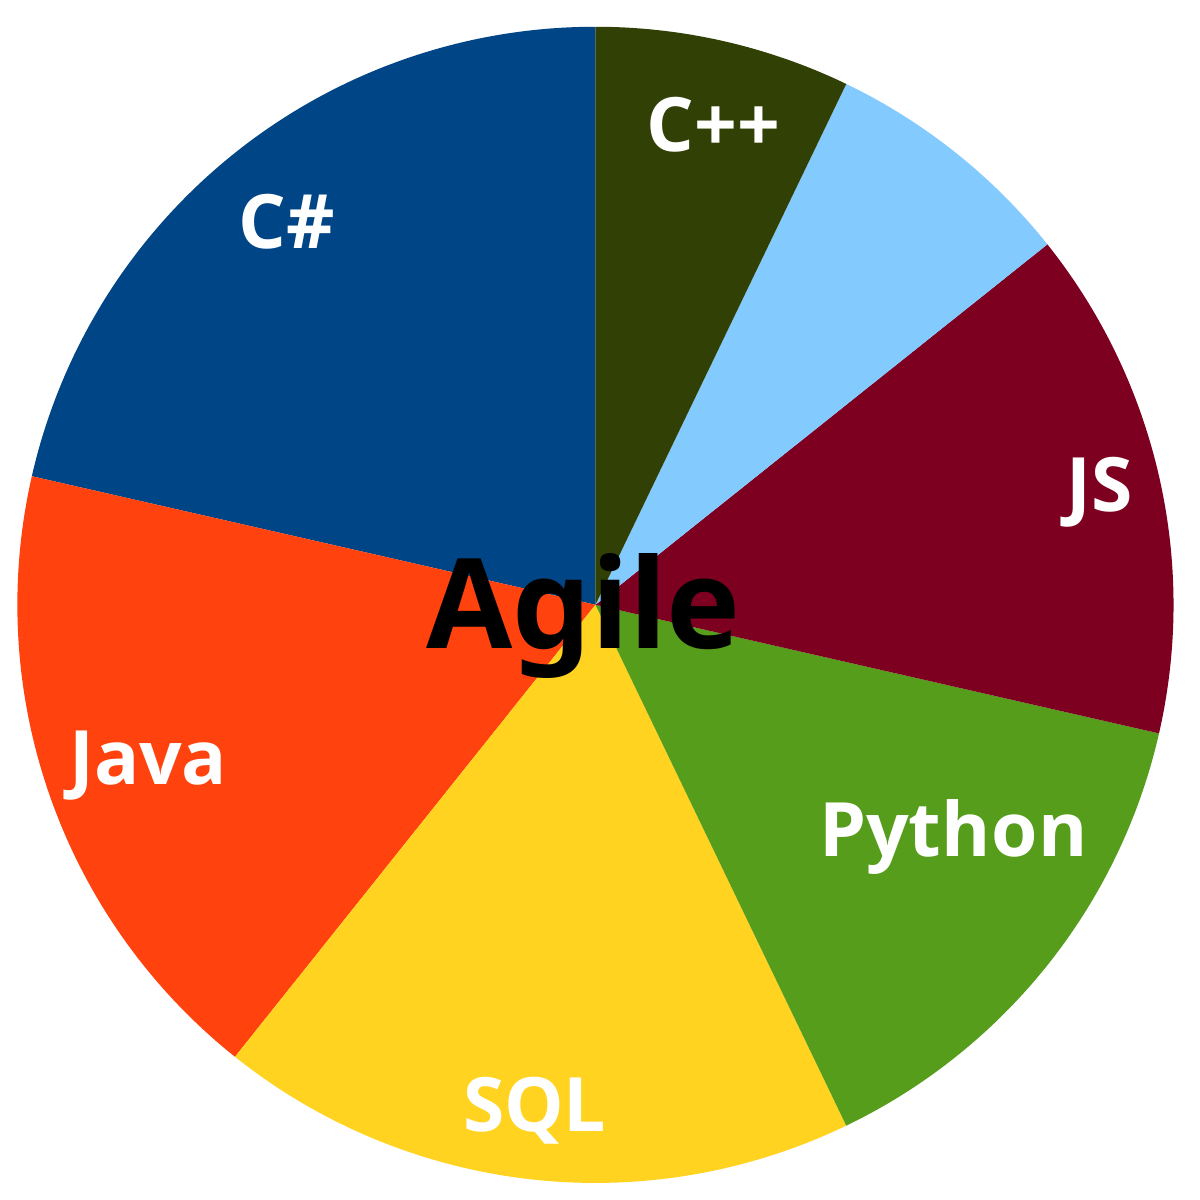

### Chart: Agile
| Category | Column 1 |
|---|---|
| C# | 6.0 |
| Java | 5.0 |
| SQL | 5.0 |
| Python | 4.0 |
| JS | 4.0 |
| PHP | 2.0 |
| C++ | 2.0 |